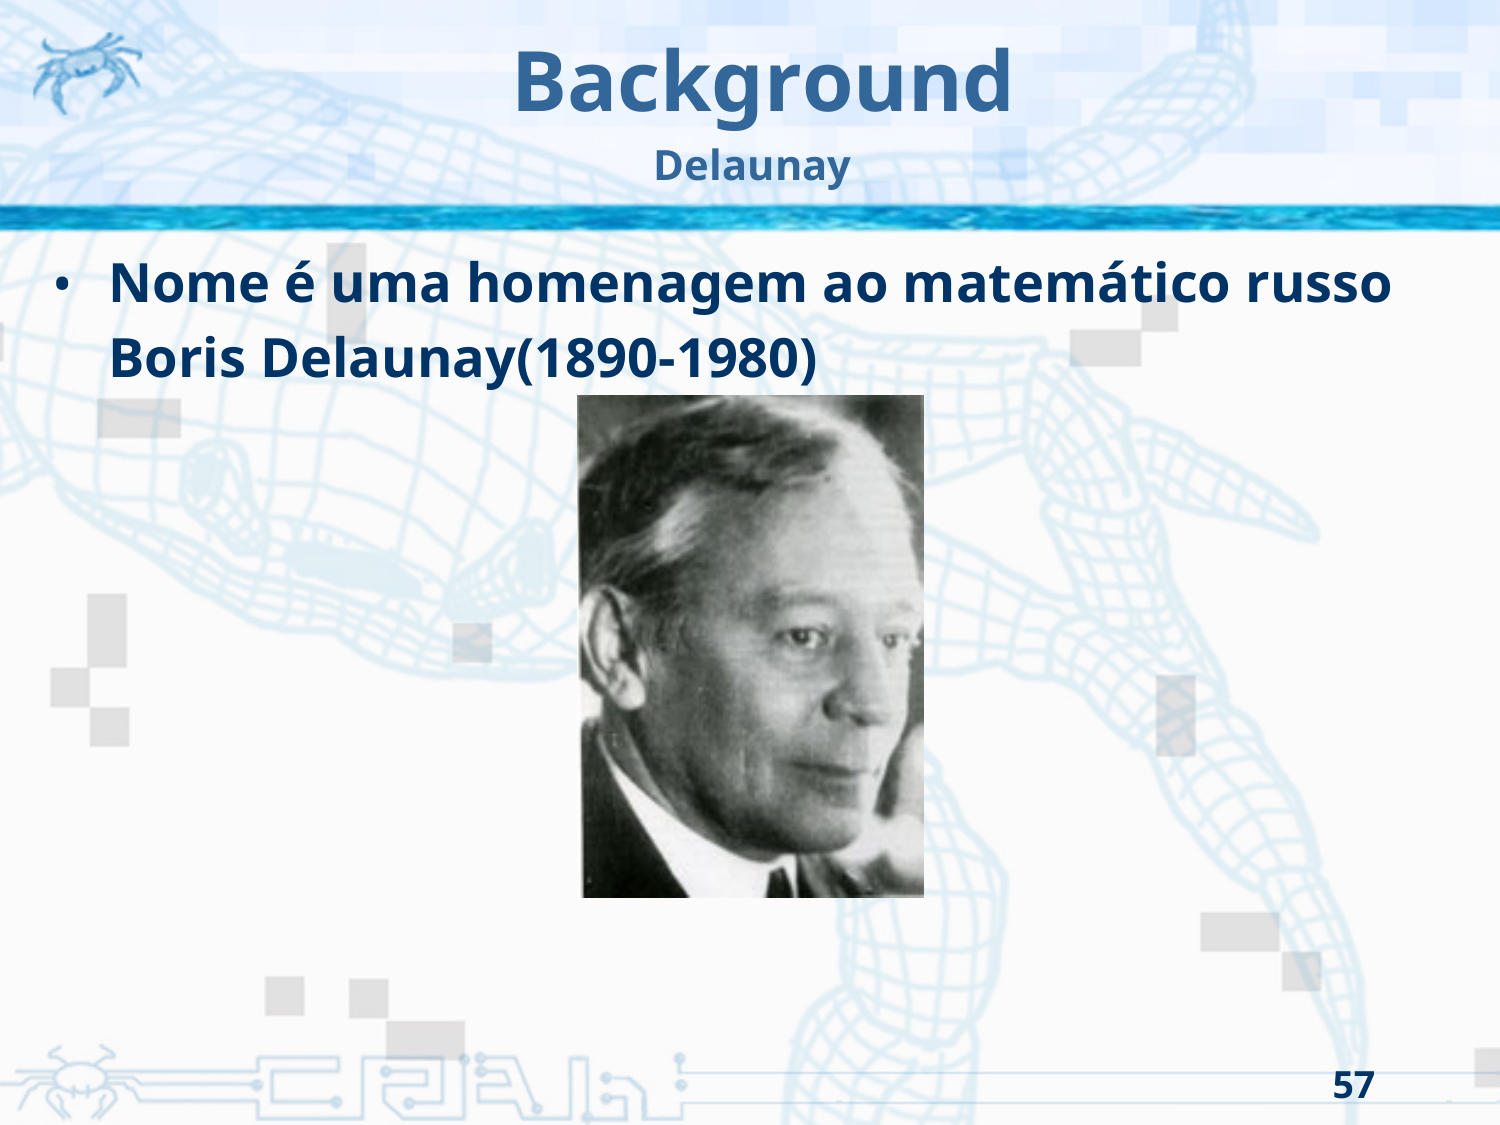

Background
Delaunay
Nome é uma homenagem ao matemático russo Boris Delaunay(1890-1980)